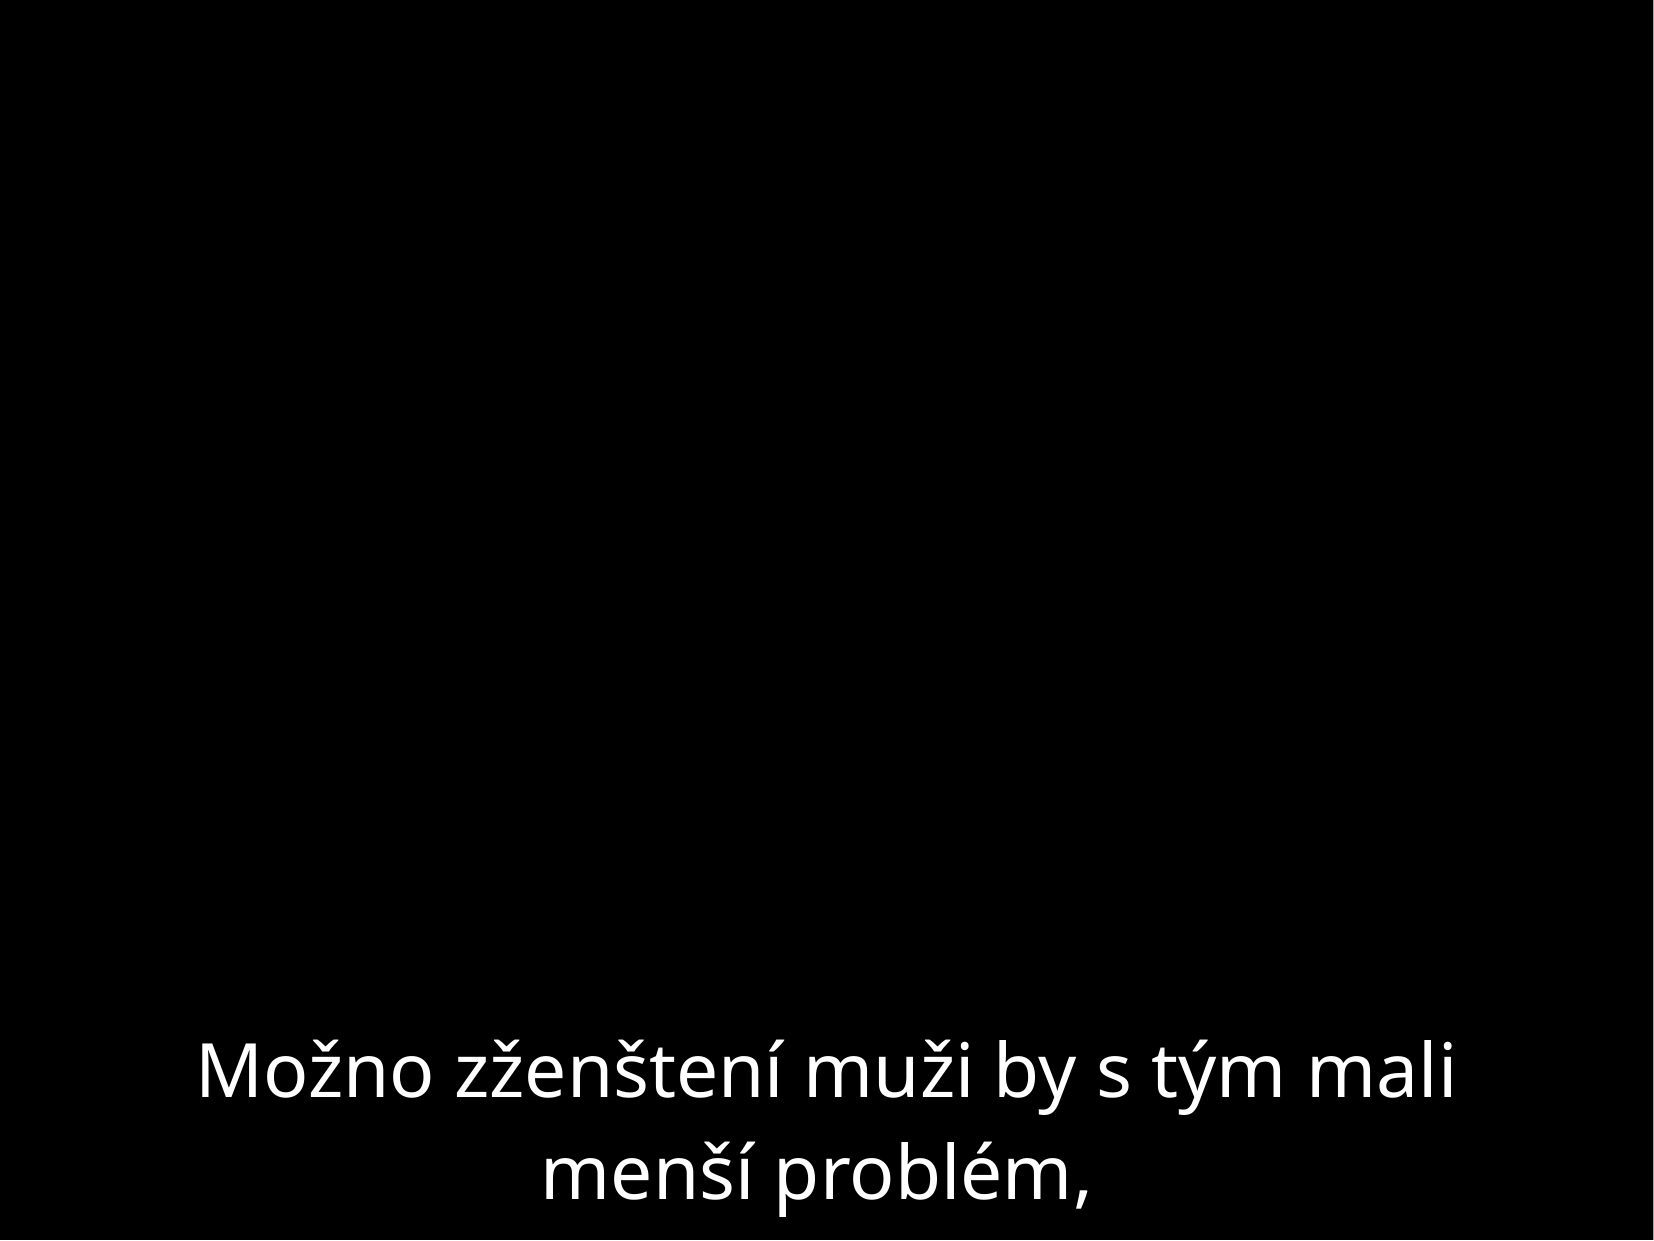

# Možno zženštení muži by s tým mali menší problém,